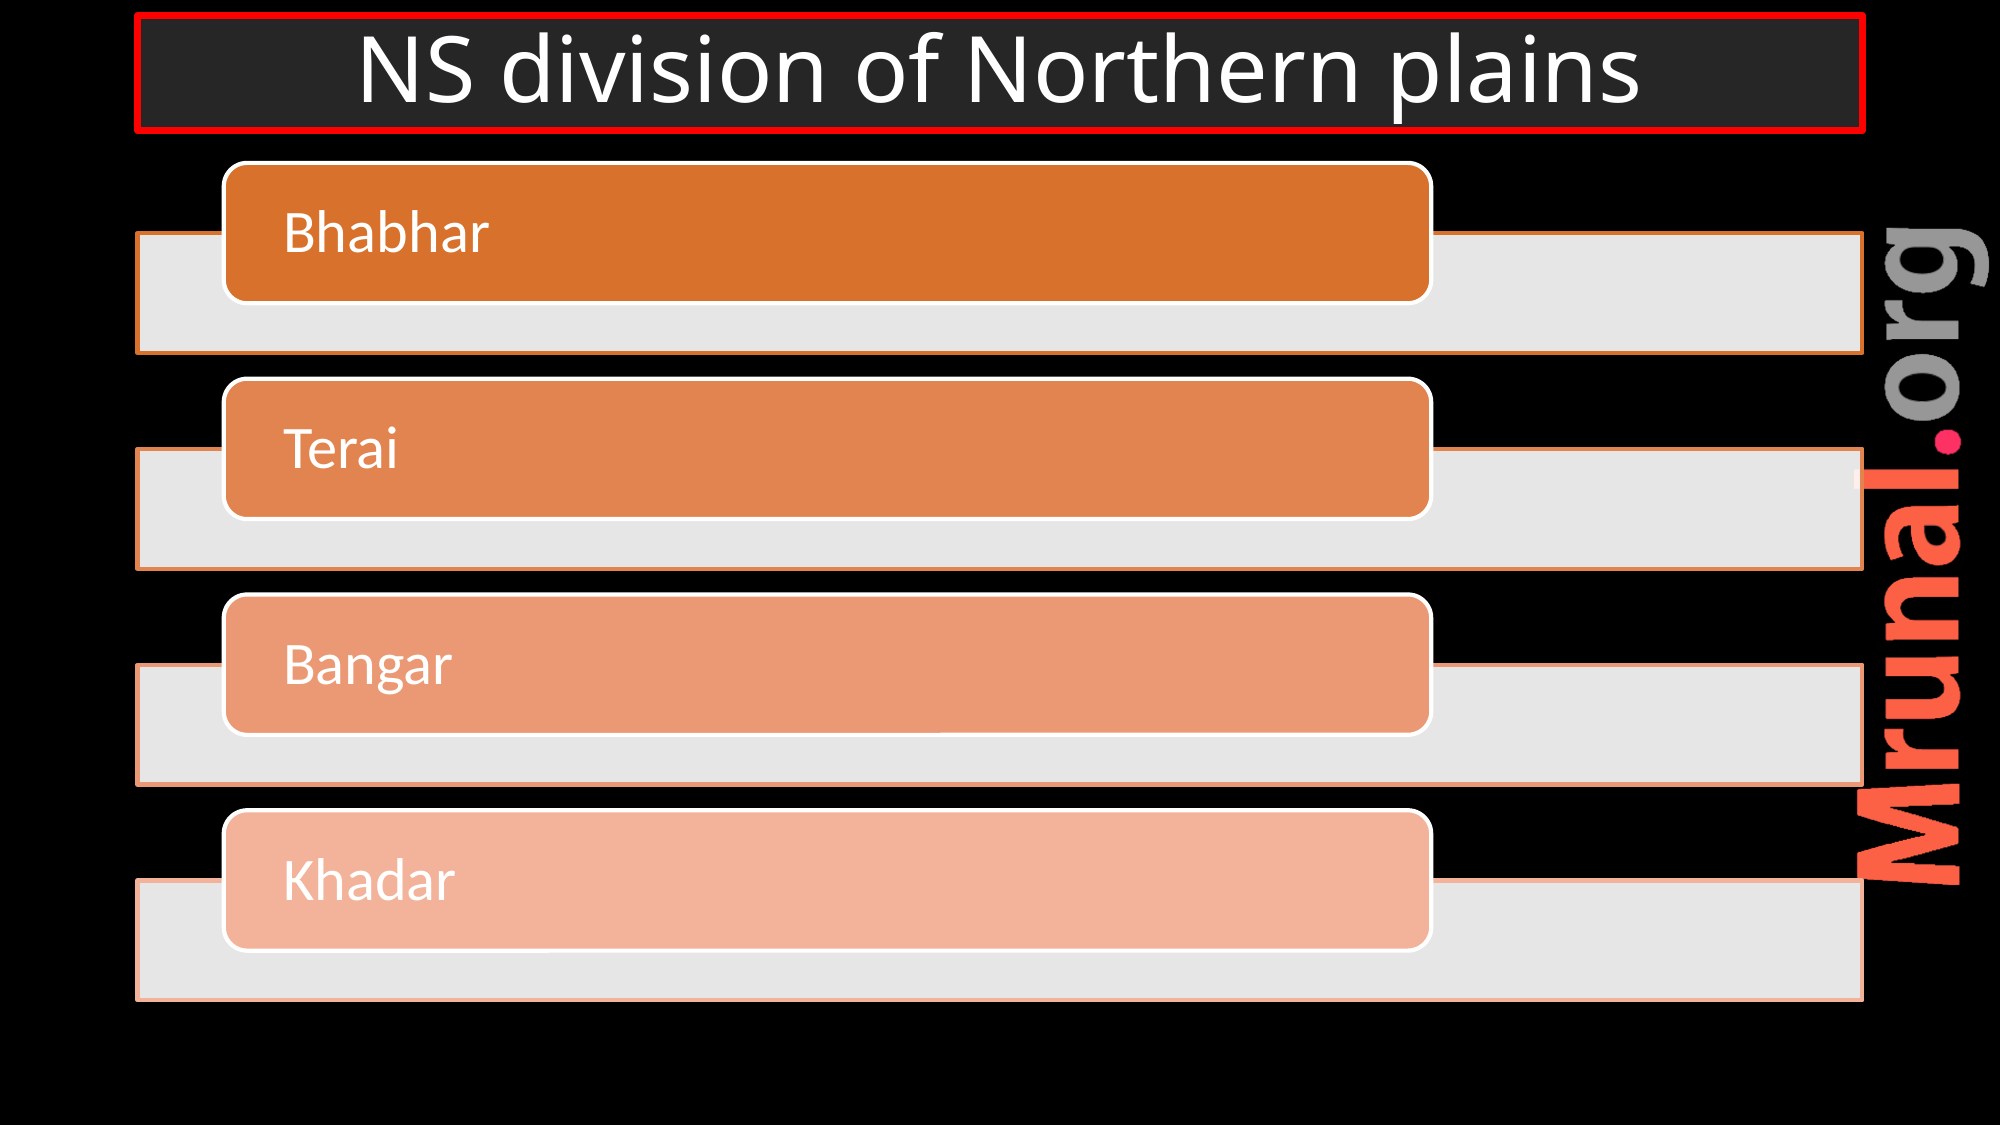

# NS division of Northern plains
Bhabhar
Terai
Bangar
Khadar